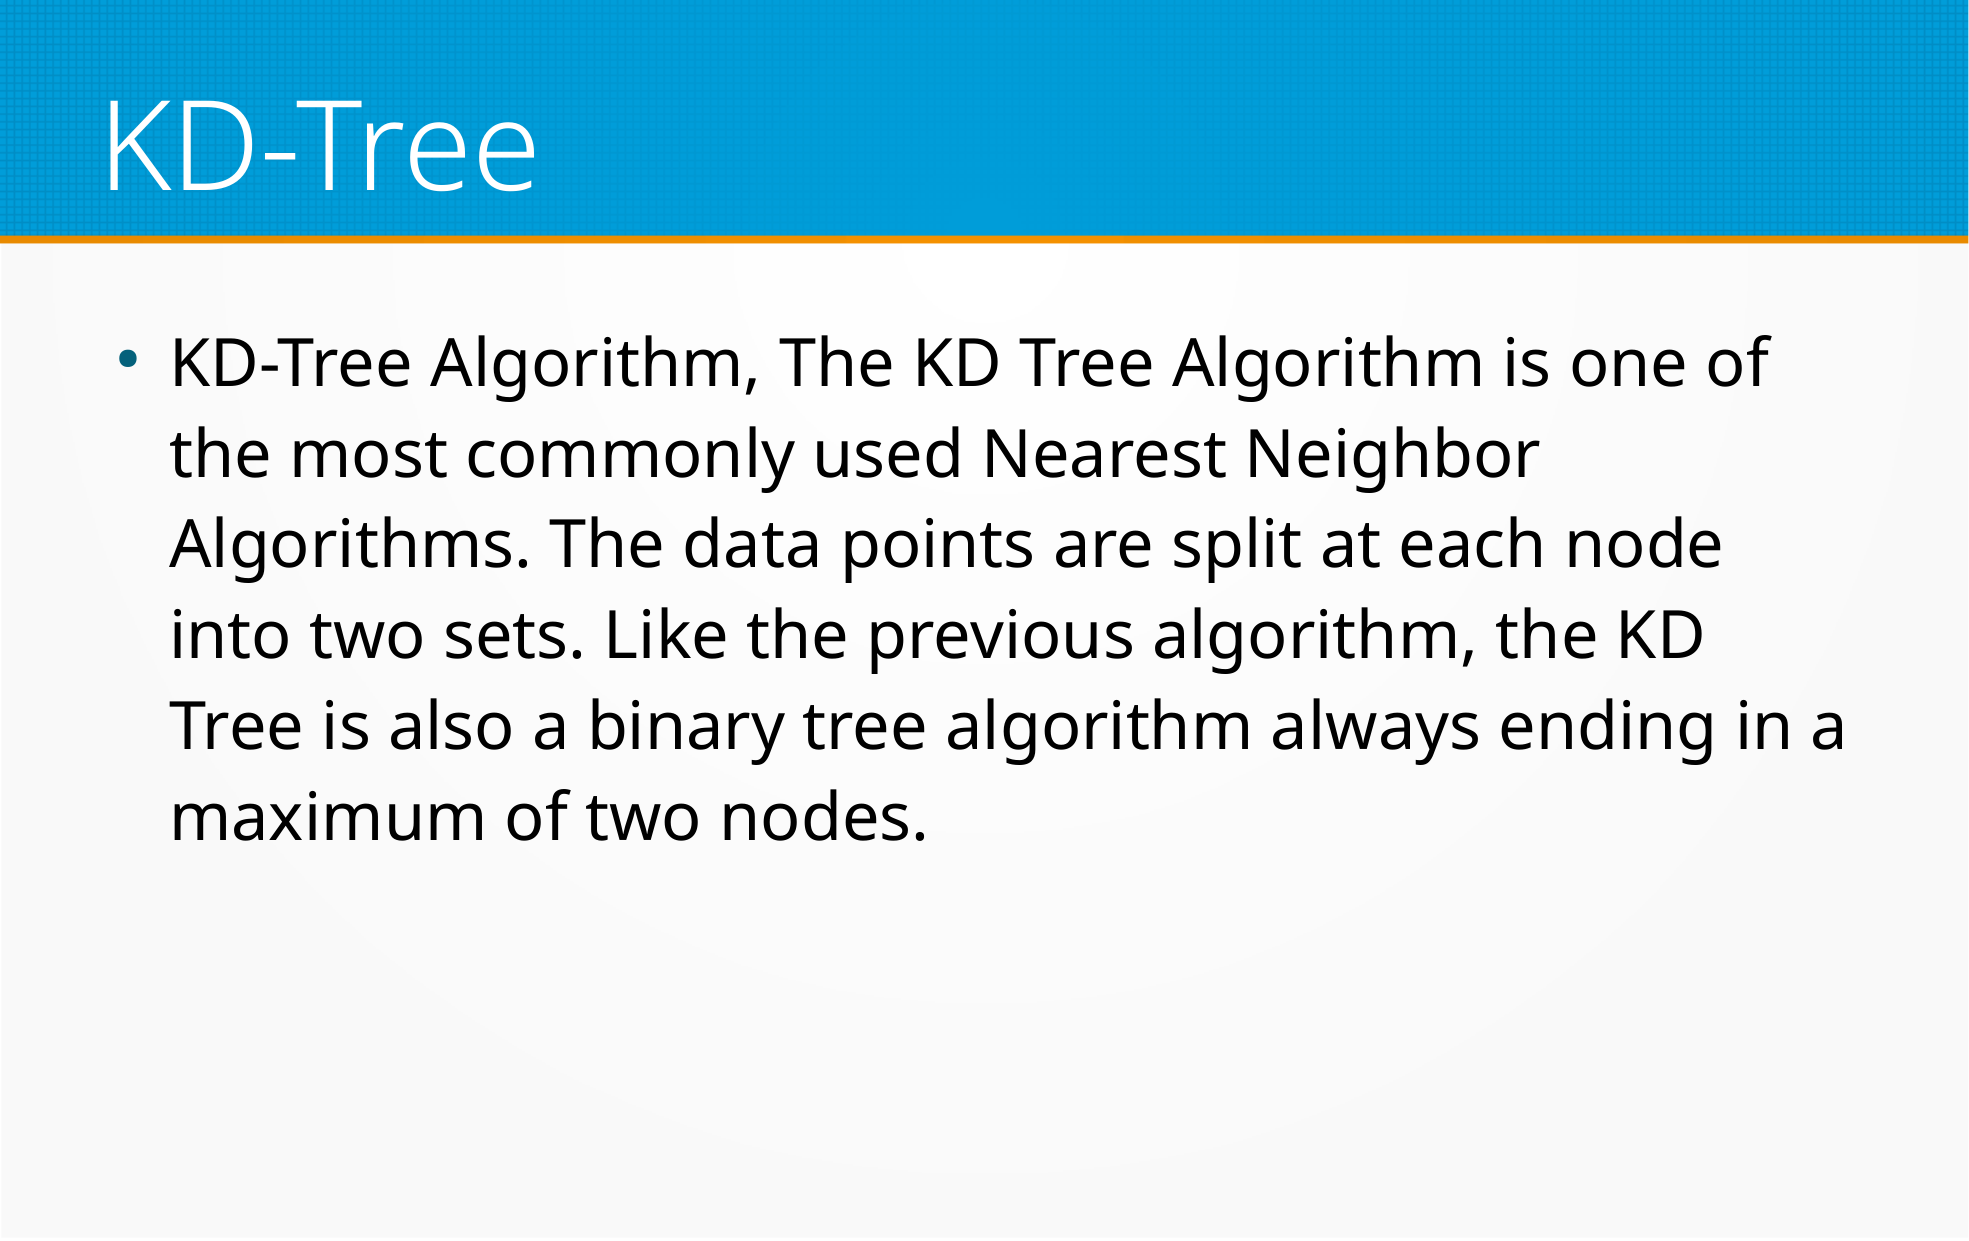

# KD-Tree
KD-Tree Algorithm, The KD Tree Algorithm is one of the most commonly used Nearest Neighbor Algorithms. The data points are split at each node into two sets. Like the previous algorithm, the KD Tree is also a binary tree algorithm always ending in a maximum of two nodes.